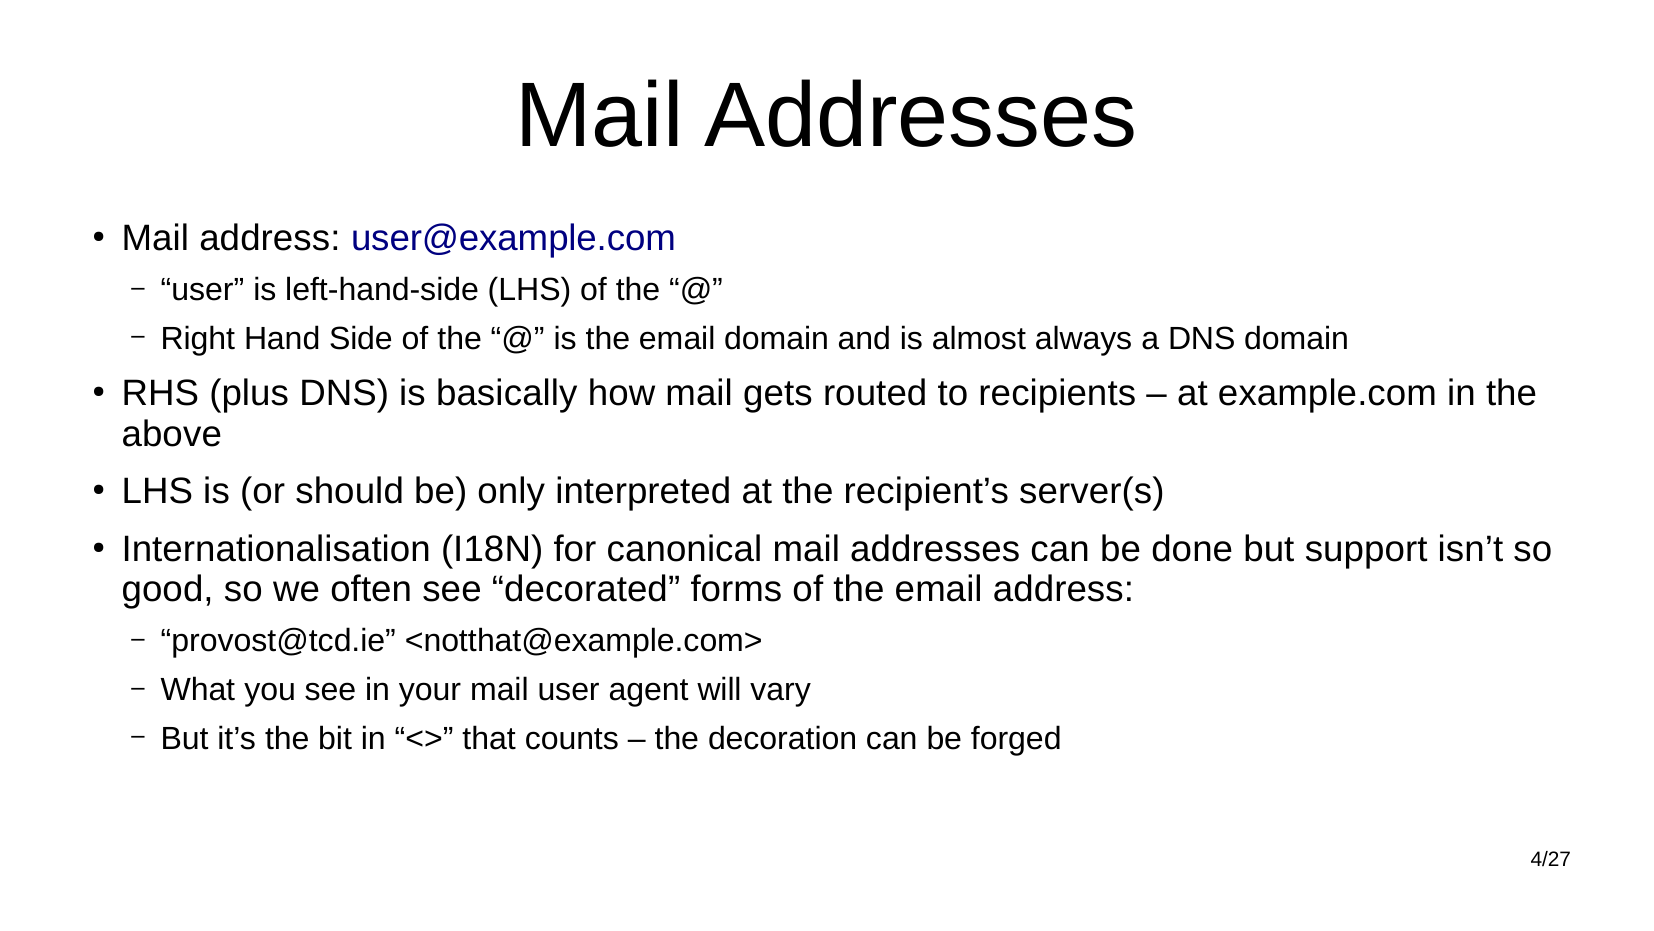

# Mail Addresses
Mail address: user@example.com
“user” is left-hand-side (LHS) of the “@”
Right Hand Side of the “@” is the email domain and is almost always a DNS domain
RHS (plus DNS) is basically how mail gets routed to recipients – at example.com in the above
LHS is (or should be) only interpreted at the recipient’s server(s)
Internationalisation (I18N) for canonical mail addresses can be done but support isn’t so good, so we often see “decorated” forms of the email address:
“provost@tcd.ie” <notthat@example.com>
What you see in your mail user agent will vary
But it’s the bit in “<>” that counts – the decoration can be forged
4